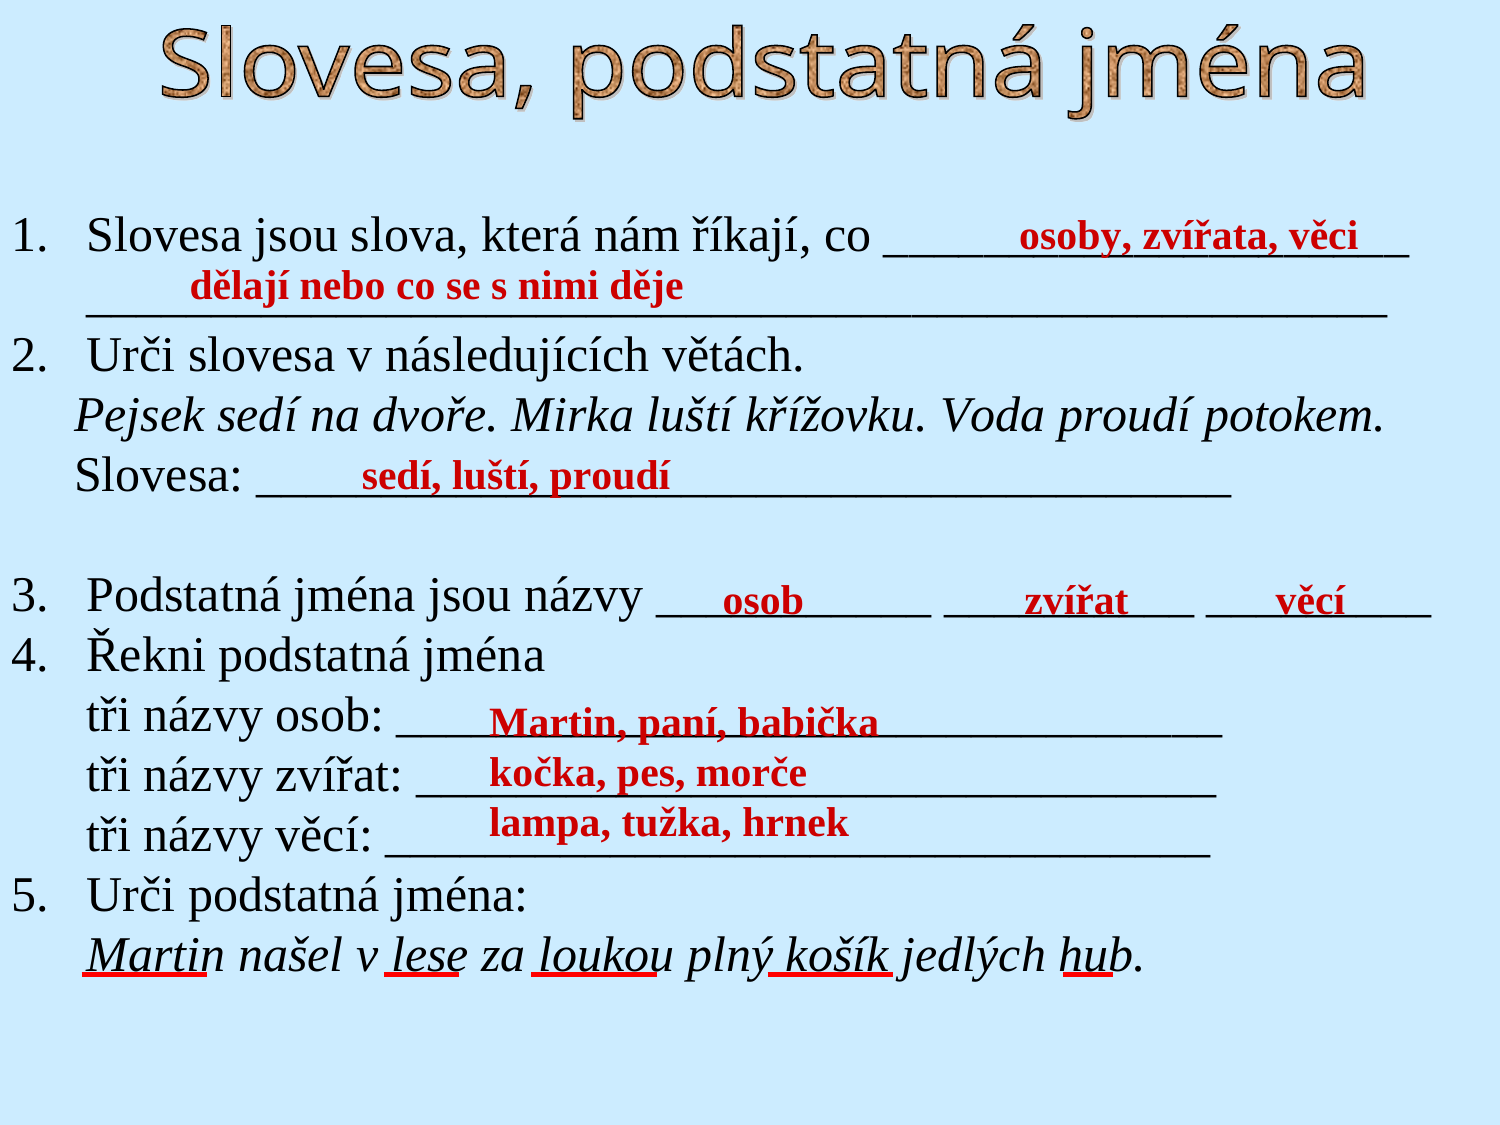

Slovesa, podstatná jména
Slovesa jsou slova, která nám říkají, co _____________________
 ____________________________________________________
2.	Urči slovesa v následujících větách.
 Pejsek sedí na dvoře. Mirka luští křížovku. Voda proudí potokem.
 Slovesa: _______________________________________
3.	Podstatná jména jsou názvy ___________ __________ _________
Řekni podstatná jména
	tři názvy osob: _________________________________
	tři názvy zvířat: ________________________________
	tři názvy věcí: _________________________________
Urči podstatná jména:
	Martin našel v lese za loukou plný košík jedlých hub.
 osoby, zvířata, věci
dělají nebo co se s nimi děje
sedí, luští, proudí
osob zvířat věcí
Martin, paní, babička
kočka, pes, morče
lampa, tužka, hrnek